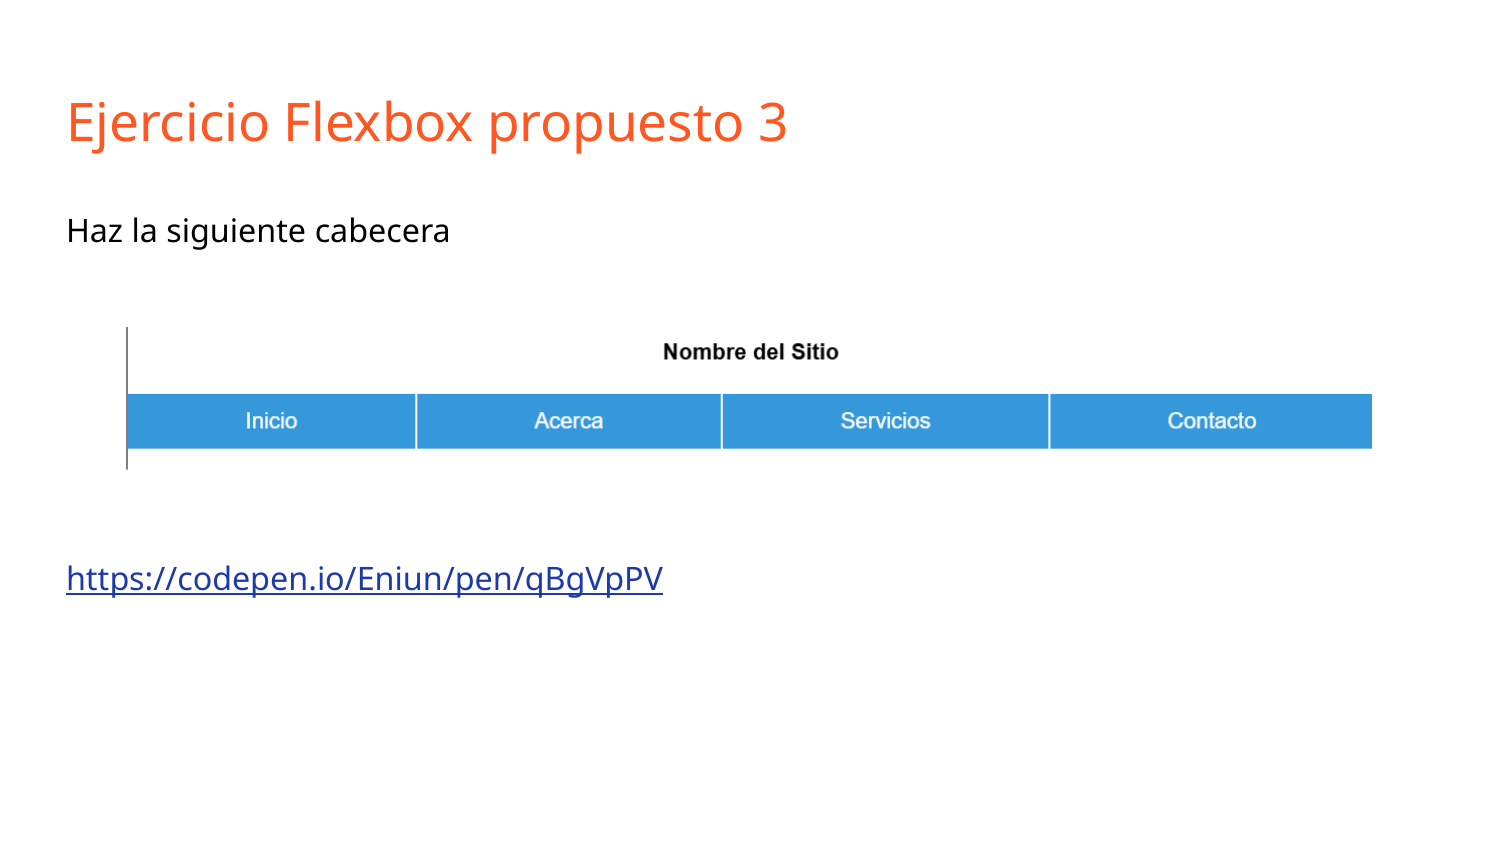

# Ejercicio Flexbox propuesto 3
Haz la siguiente cabecera
https://codepen.io/Eniun/pen/qBgVpPV